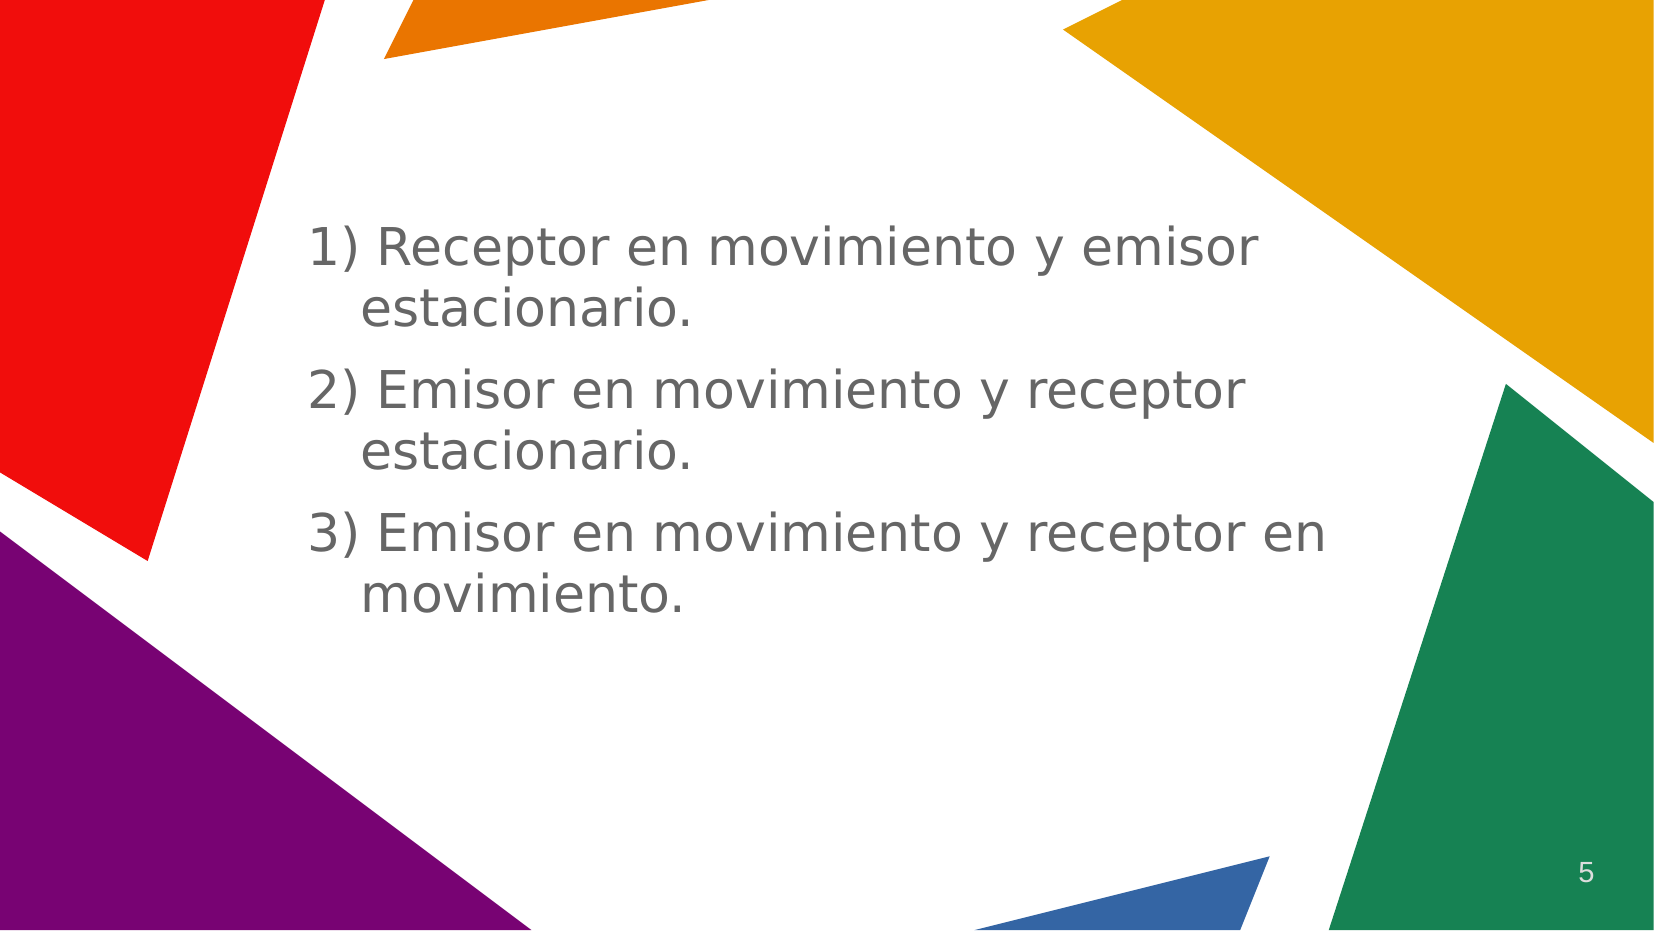

# Receptor en movimiento y emisor estacionario.
 Emisor en movimiento y receptor estacionario.
 Emisor en movimiento y receptor en movimiento.
5